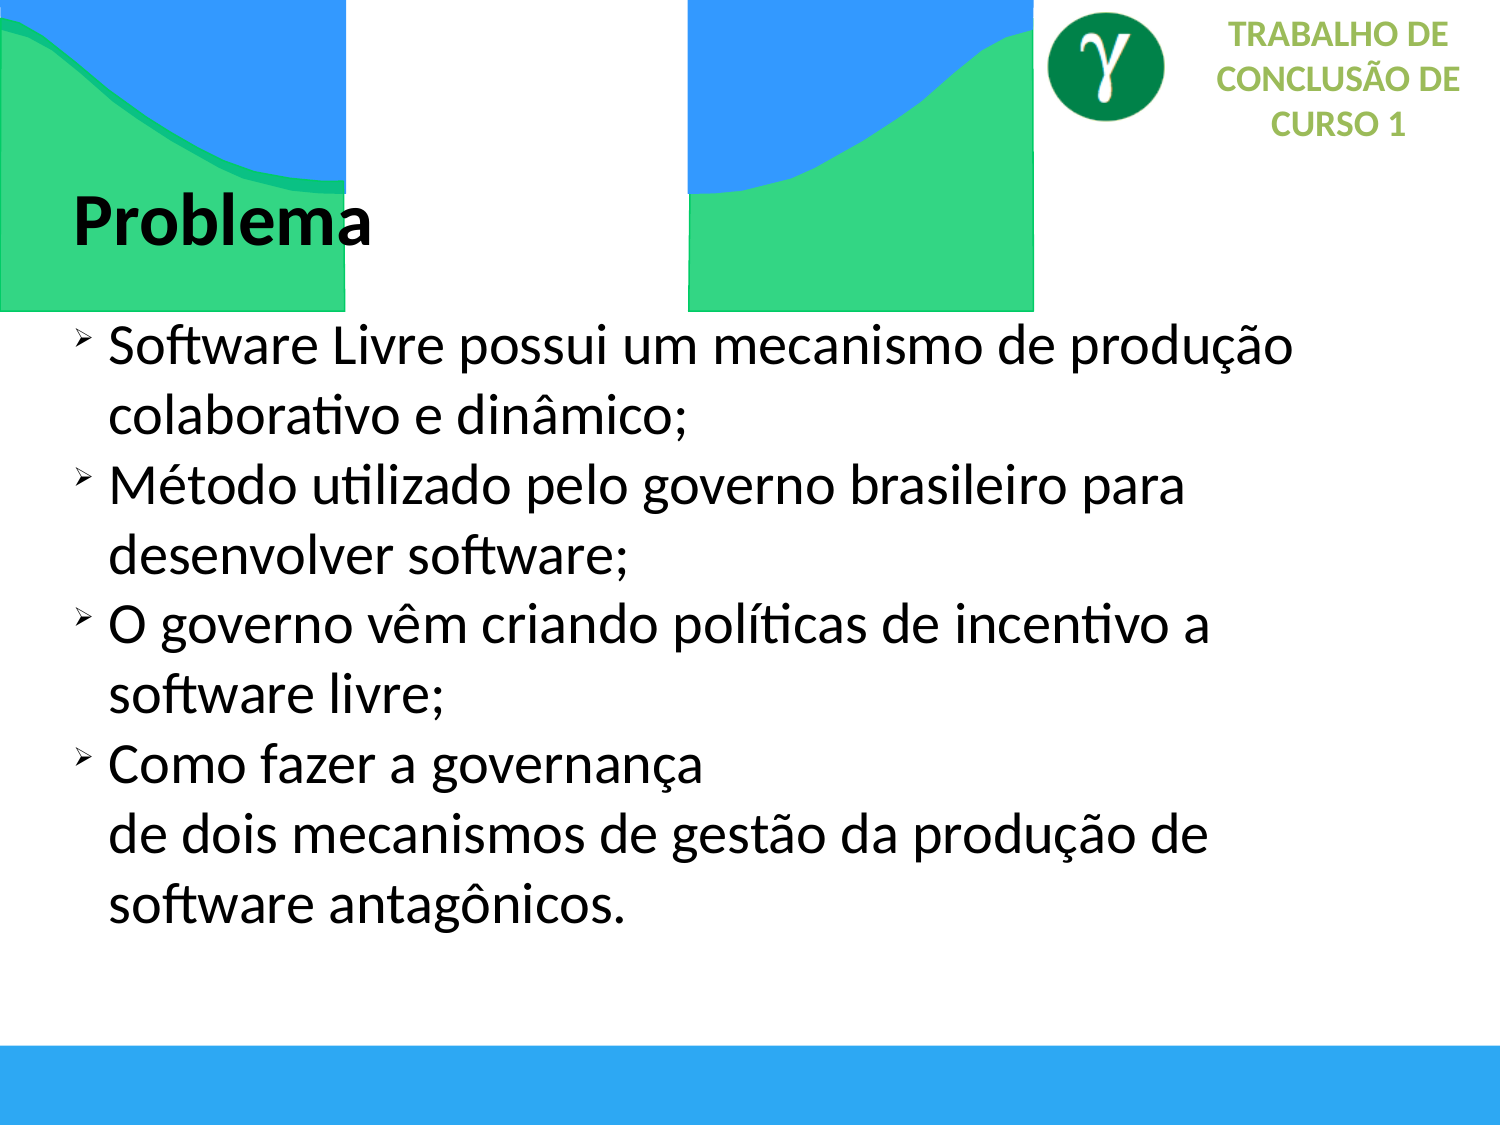

TRABALHO DE CONCLUSÃO DE CURSO 1
Problema
Software Livre possui um mecanismo de produção colaborativo e dinâmico;
Método utilizado pelo governo brasileiro para desenvolver software;
O governo vêm criando políticas de incentivo a software livre;
Como fazer a governança
de dois mecanismos de gestão da produção de software antagônicos.